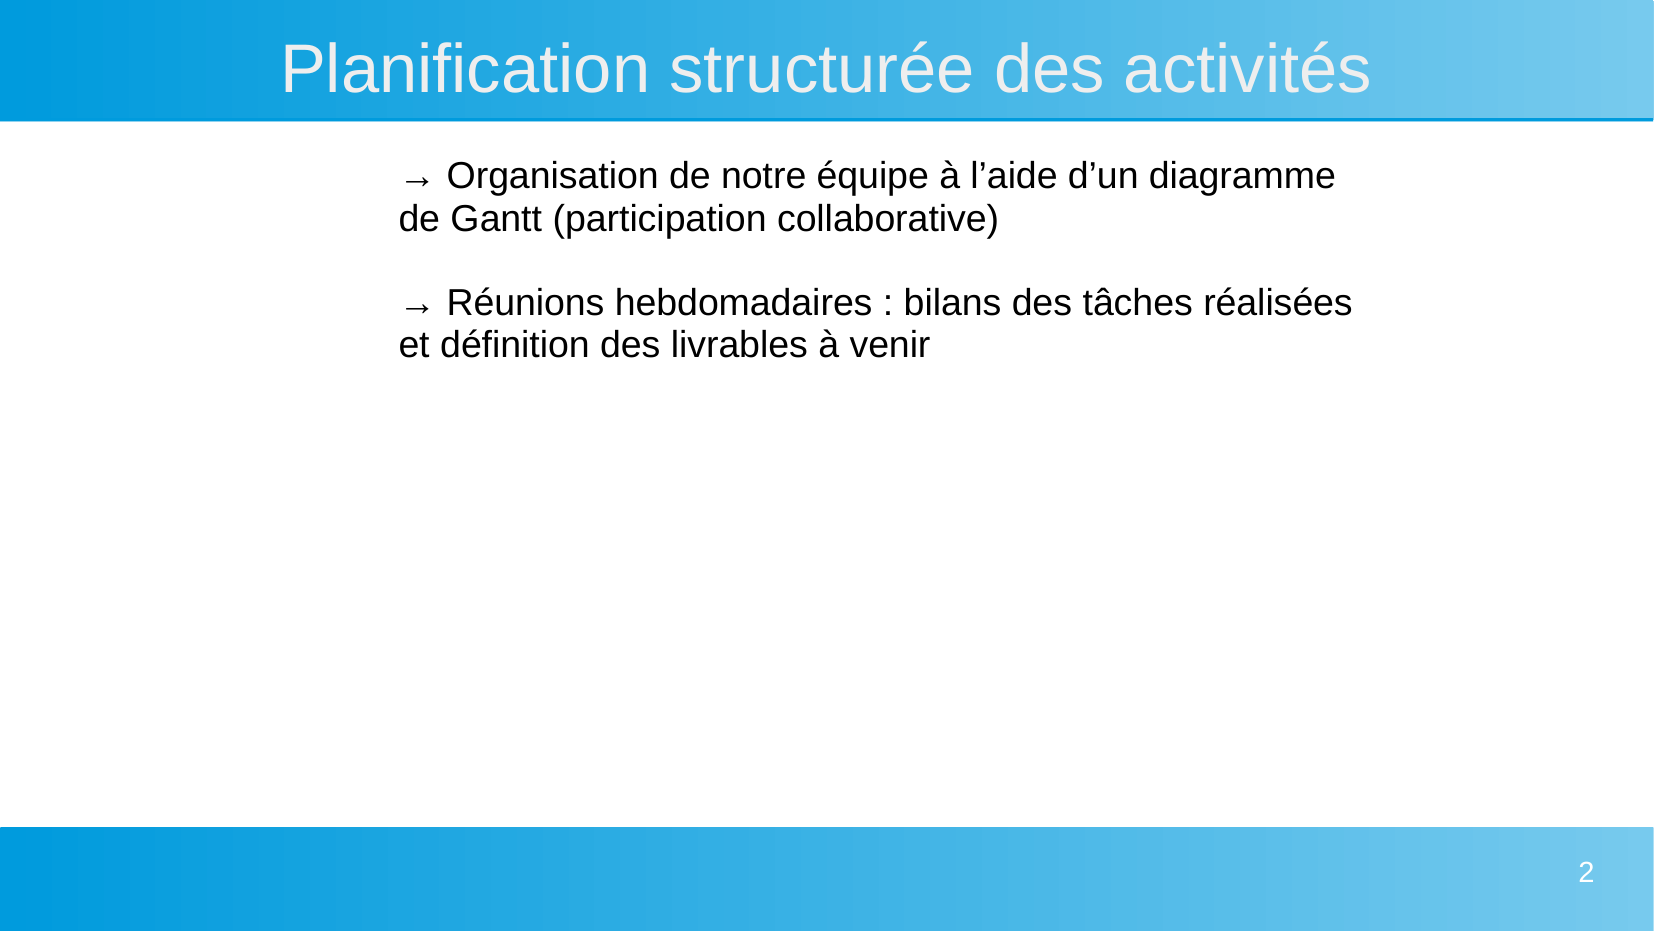

# Planification structurée des activités
→ Organisation de notre équipe à l’aide d’un diagramme de Gantt (participation collaborative)
→ Réunions hebdomadaires : bilans des tâches réalisées et définition des livrables à venir
2